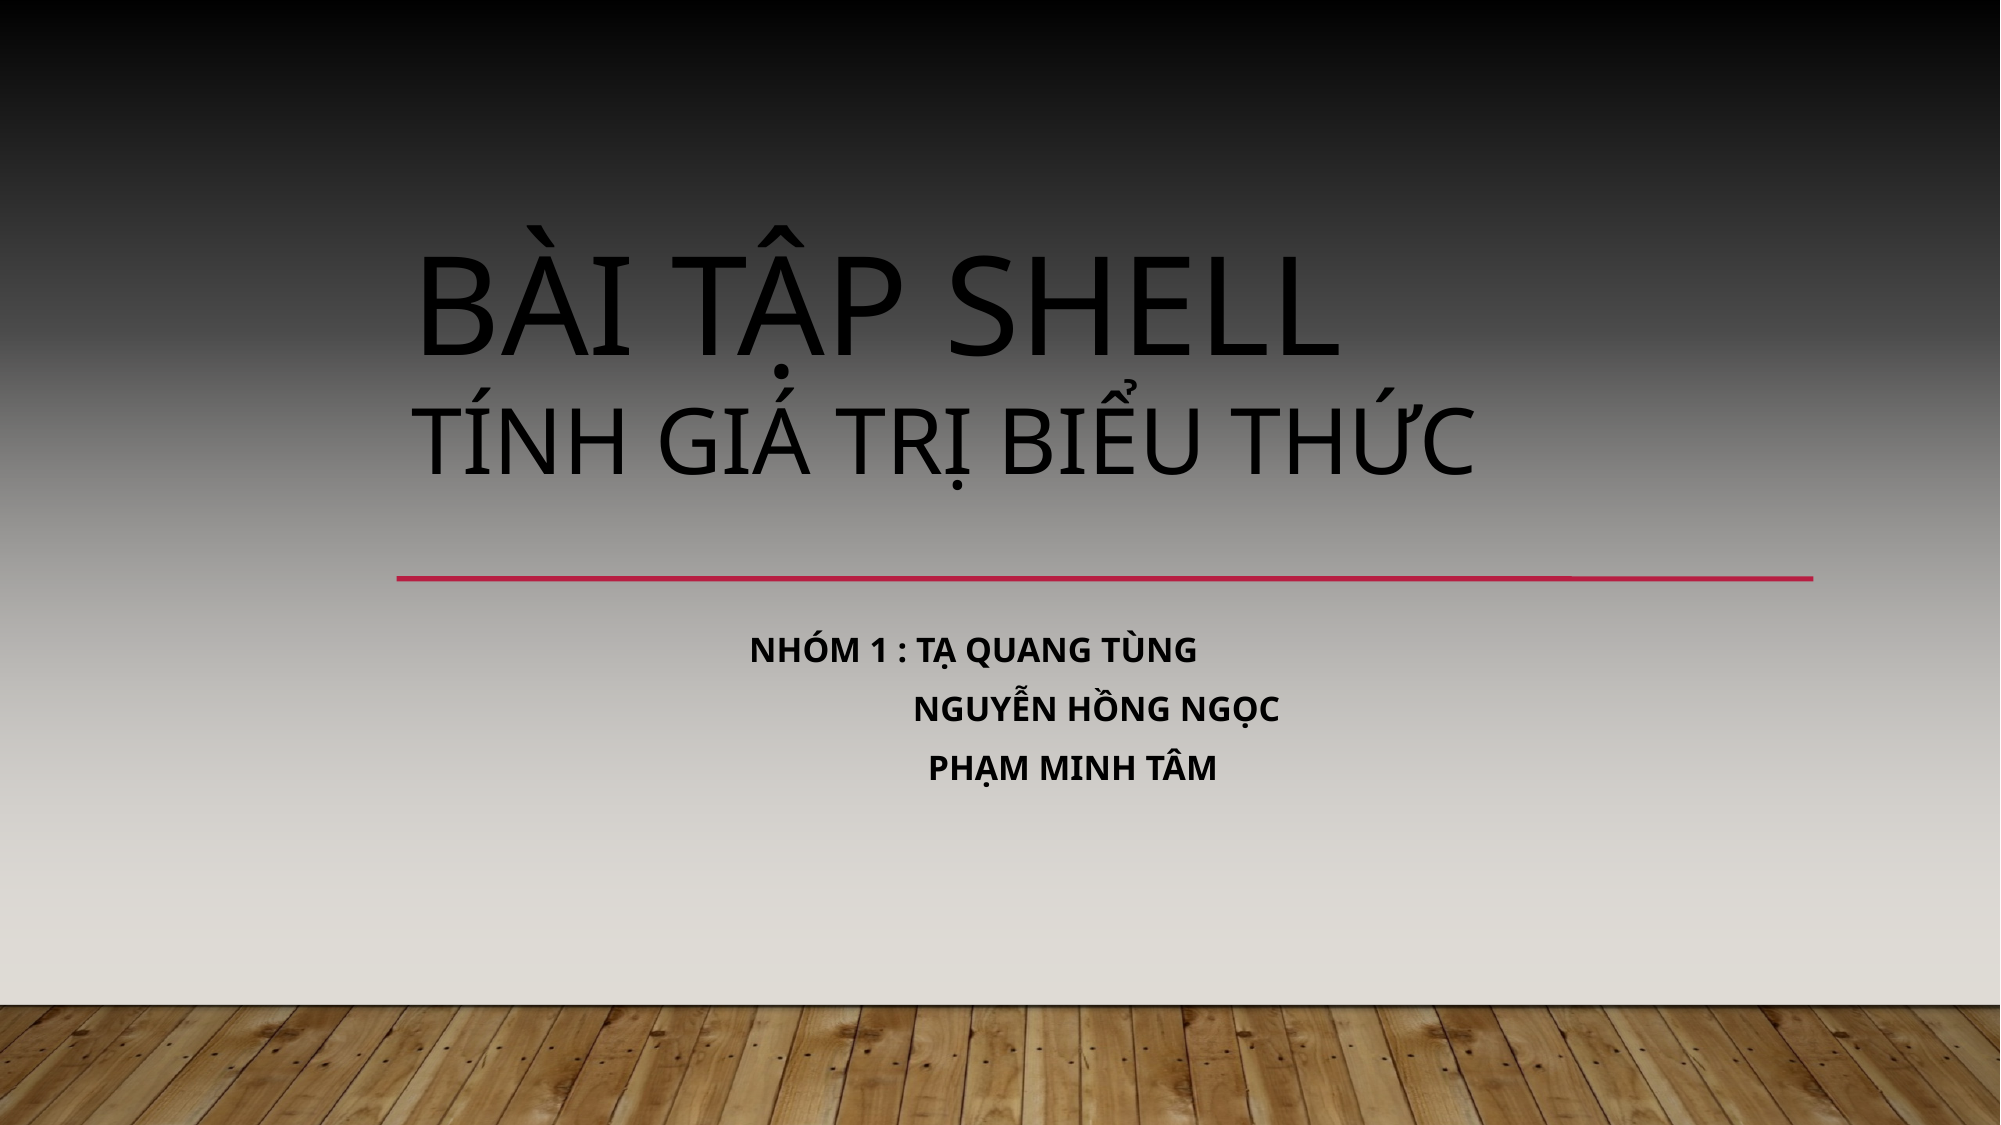

# Bài Tập shell tính giá trị biểu thức
					Nhóm 1 : Tạ quang tùng
						 Nguyễn hồng ngọc
						 	 phạm minh tâm